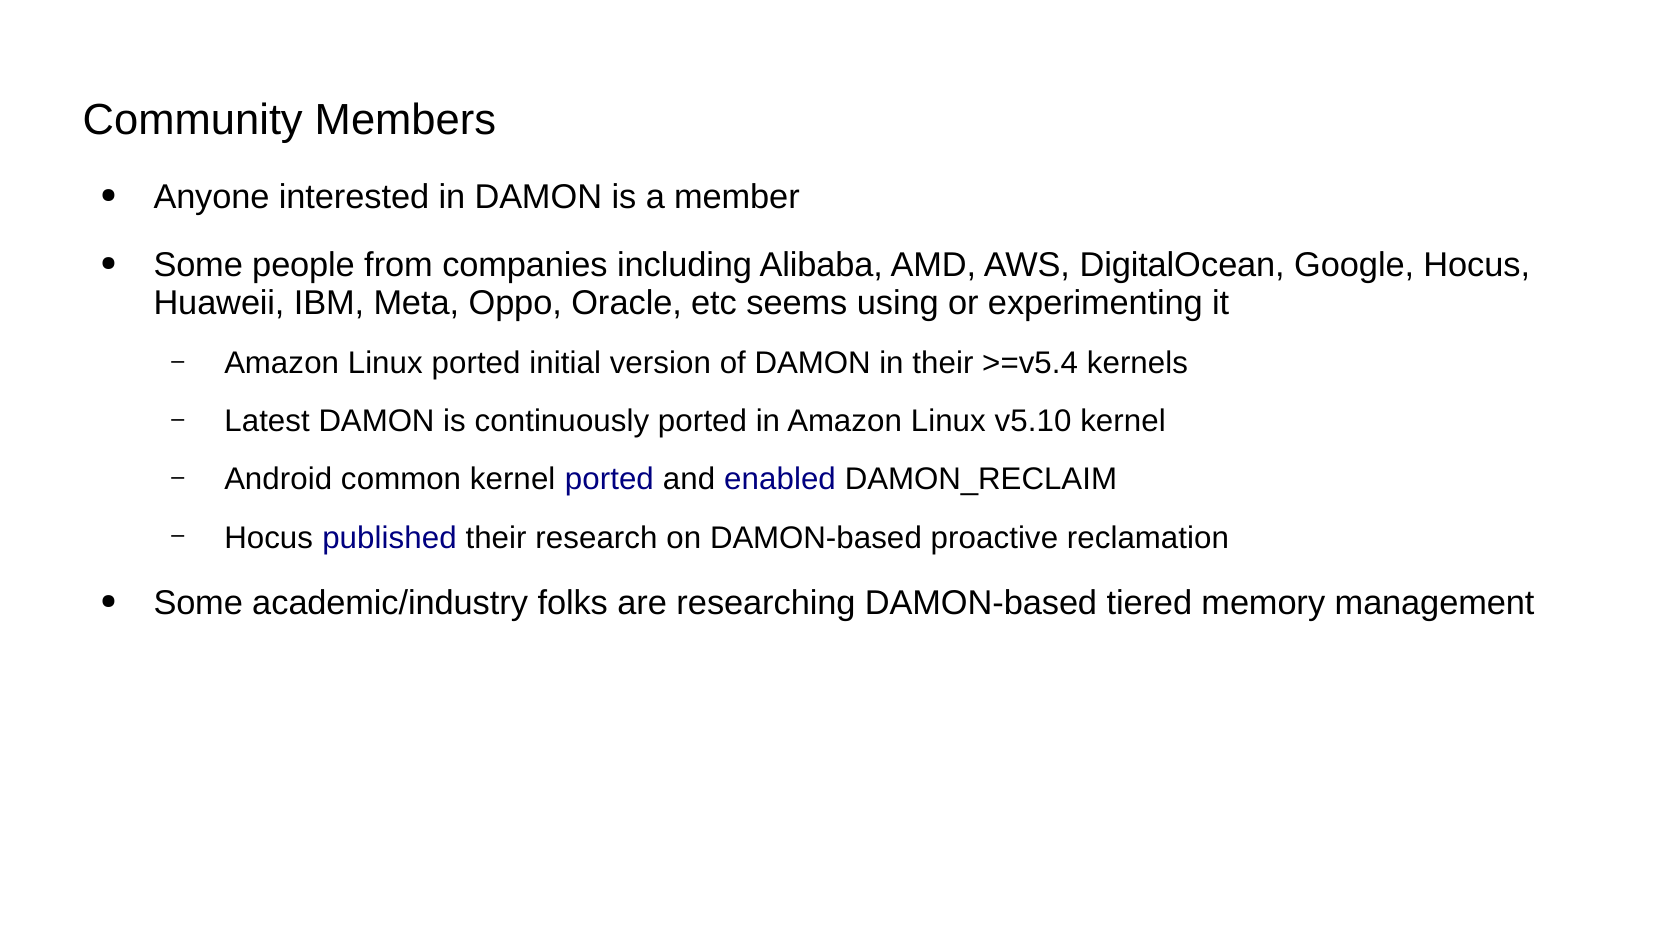

# Community Members
Anyone interested in DAMON is a member
Some people from companies including Alibaba, AMD, AWS, DigitalOcean, Google, Hocus, Huaweii, IBM, Meta, Oppo, Oracle, etc seems using or experimenting it
Amazon Linux ported initial version of DAMON in their >=v5.4 kernels
Latest DAMON is continuously ported in Amazon Linux v5.10 kernel
Android common kernel ported and enabled DAMON_RECLAIM
Hocus published their research on DAMON-based proactive reclamation
Some academic/industry folks are researching DAMON-based tiered memory management